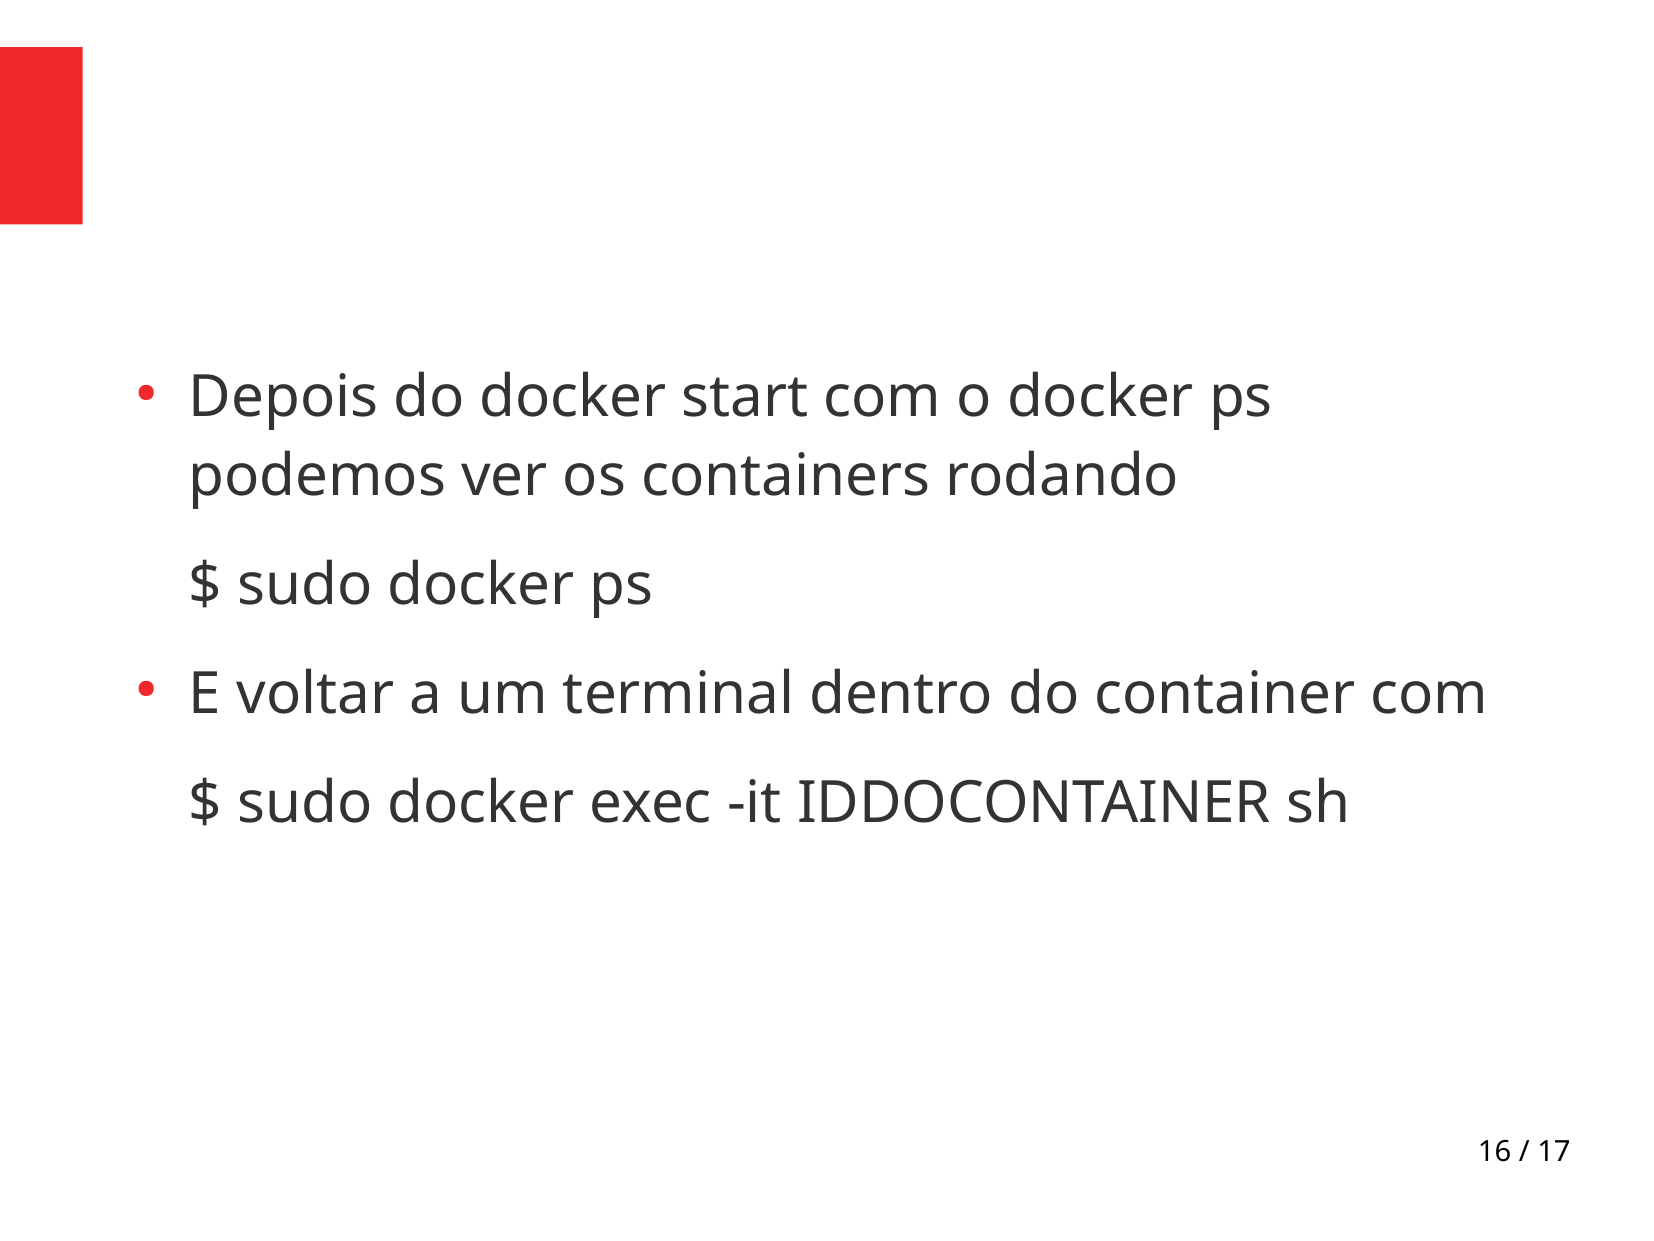

#
Depois do docker start com o docker ps podemos ver os containers rodando
$ sudo docker ps
E voltar a um terminal dentro do container com
$ sudo docker exec -it IDDOCONTAINER sh
16